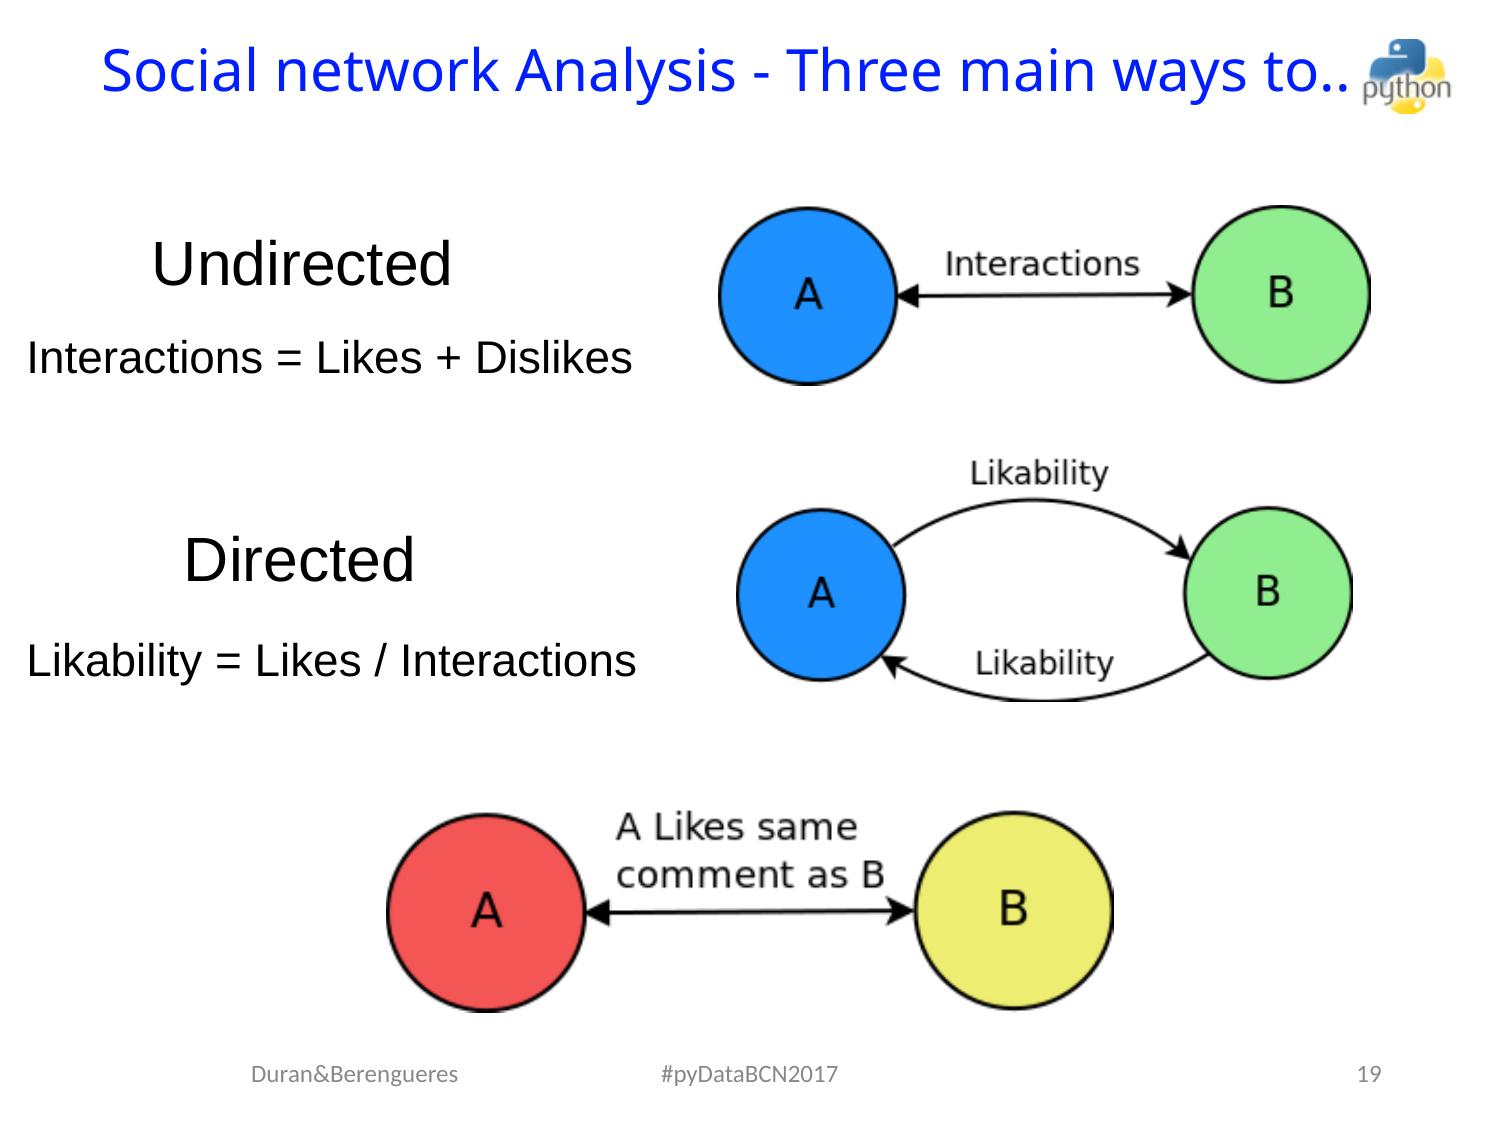

# Social network Analysis - Three main ways to...
Undirected
Interactions = Likes + Dislikes
Directed
Likability = Likes / Interactions
Duran&Berengueres
#pyDataBCN2017